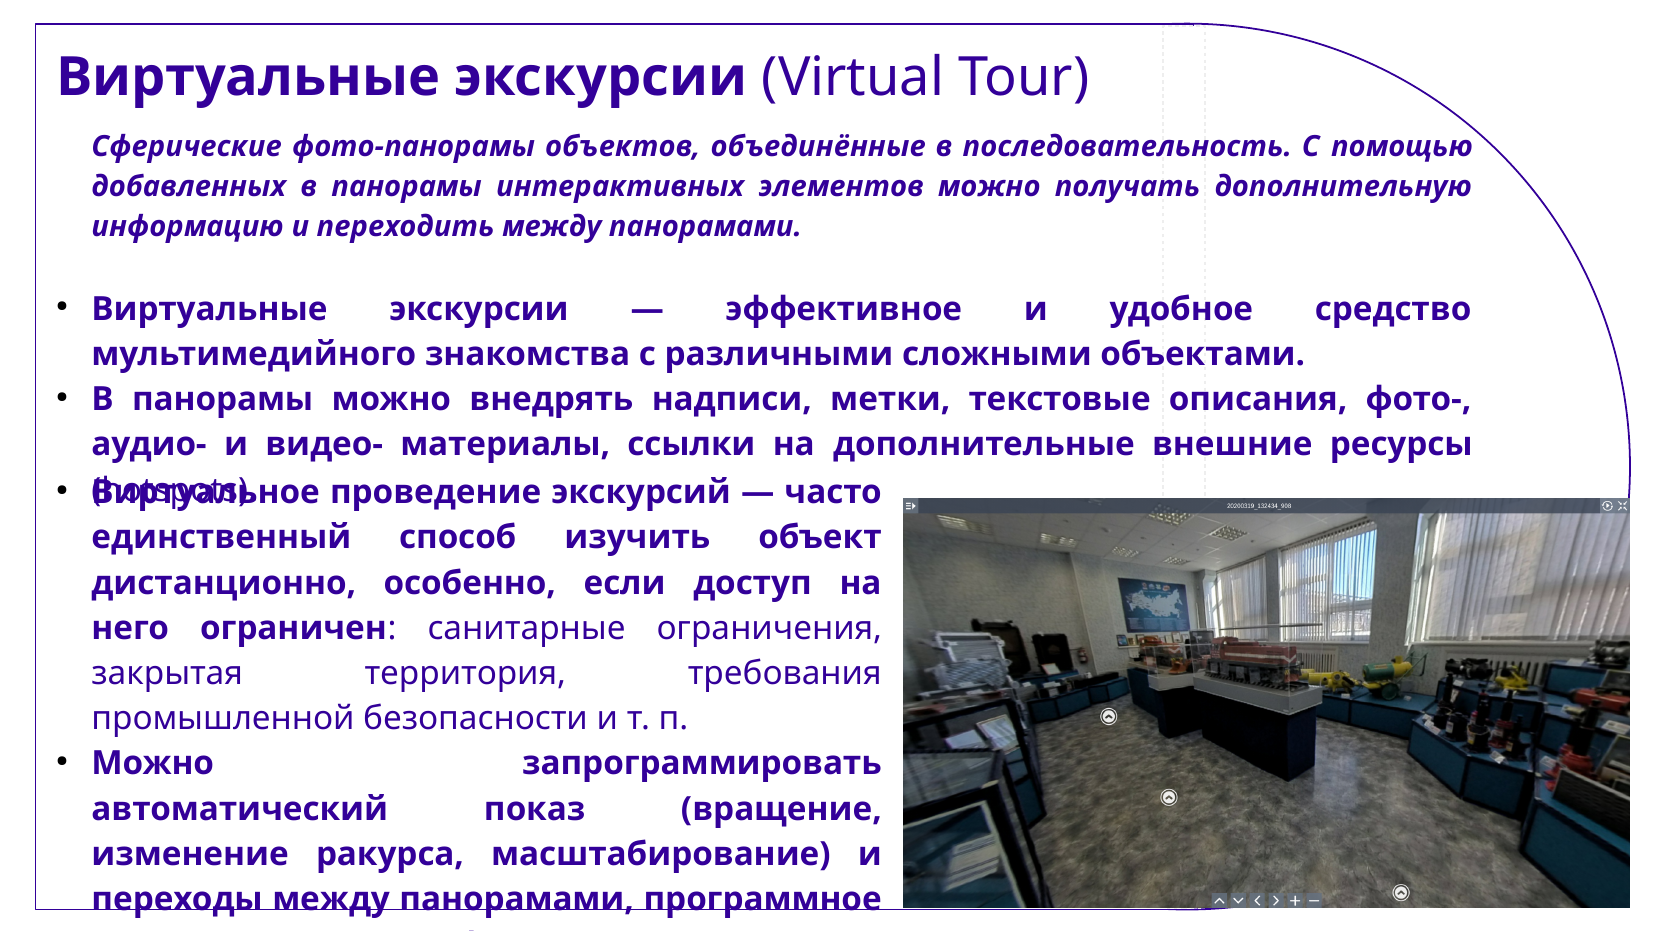

Виртуальные экскурсии (Virtual Tour)
Сферические фото-панорамы объектов, объединённые в последовательность. С помощью добавленных в панорамы интерактивных элементов можно получать дополнительную информацию и переходить между панорамами.
Виртуальные экскурсии — эффективное и удобное средство мультимедийного знакомства с различными сложными объектами.
В панорамы можно внедрять надписи, метки, текстовые описания, фото-, аудио- и видео- материалы, ссылки на дополнительные внешние ресурсы (hotspots).
Виртуальное проведение экскурсий — часто единственный способ изучить объект дистанционно, особенно, если доступ на него ограничен: санитарные ограничения, закрытая территория, требования промышленной безопасности и т. п.
Можно запрограммировать автоматический показ (вращение, изменение ракурса, масштабирование) и переходы между панорамами, программное воспроизведение информации.